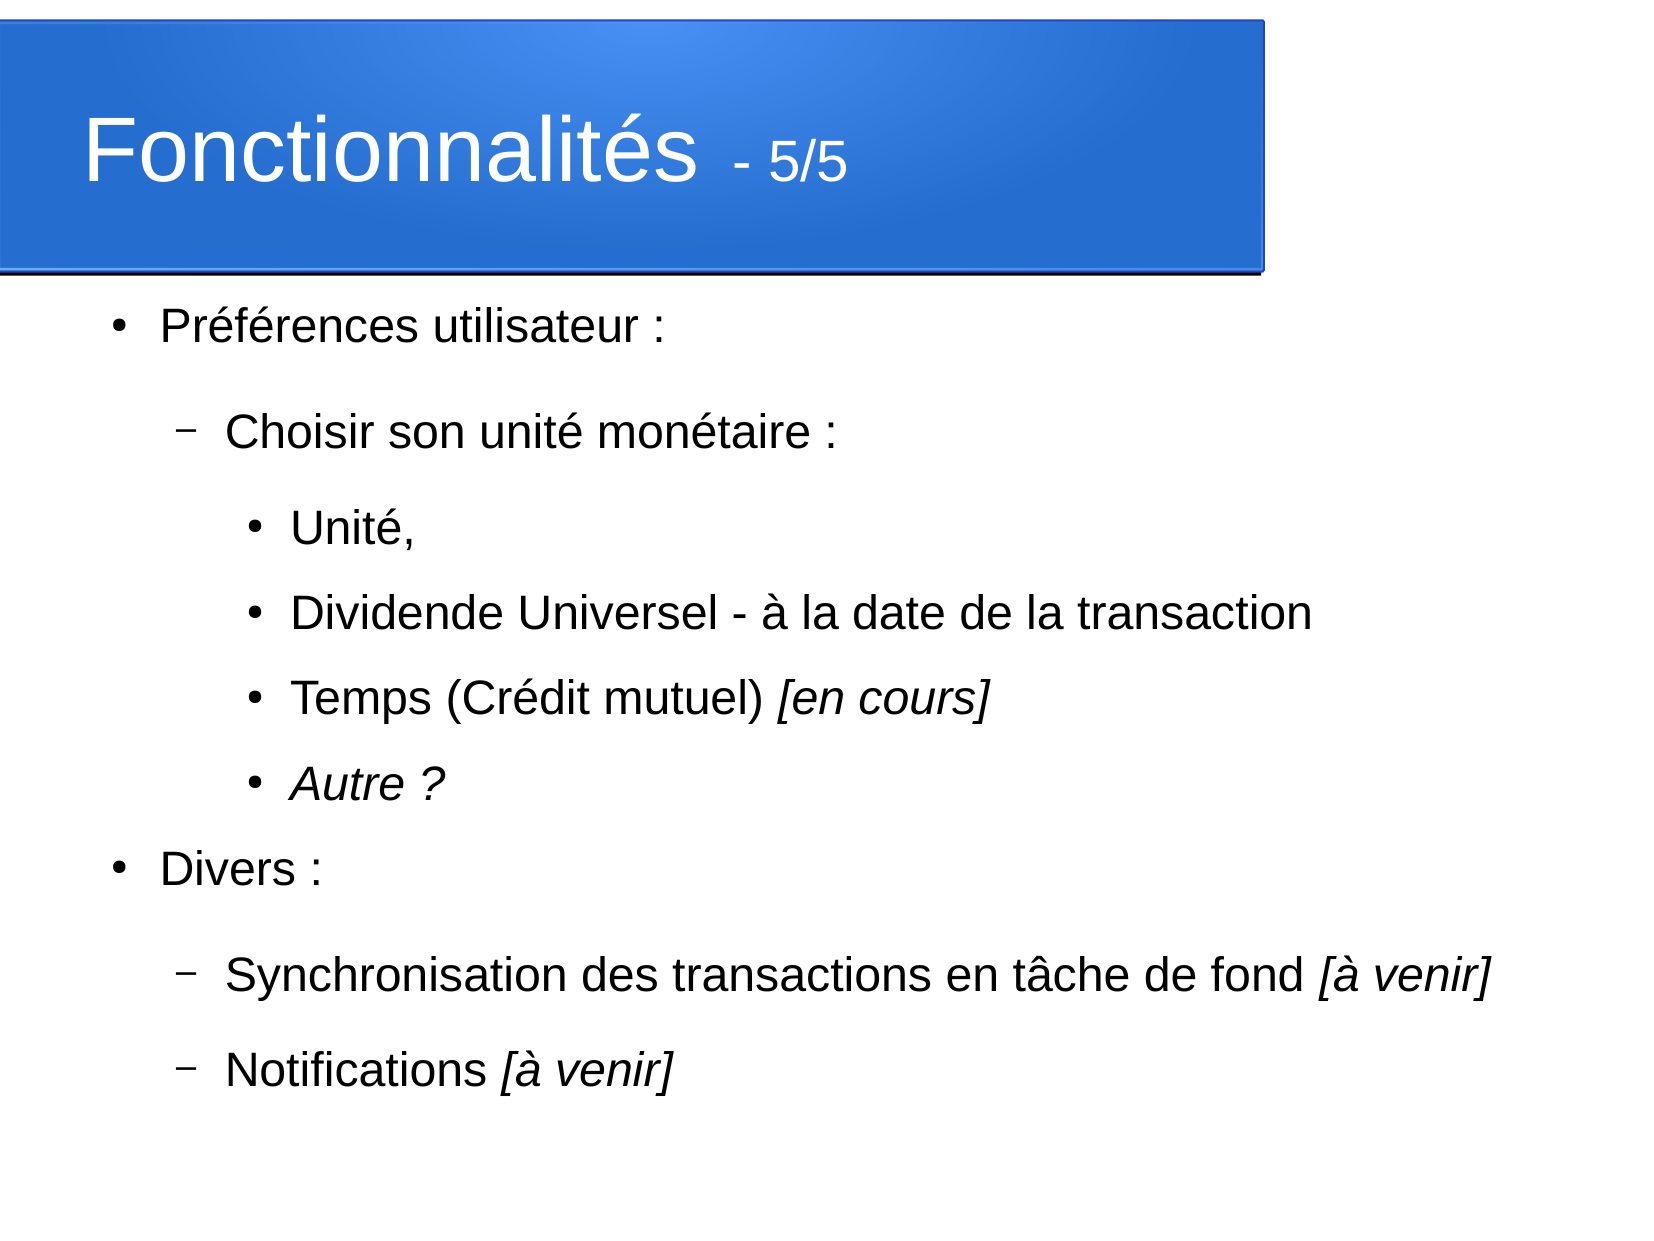

# Fonctionnalités - 5/5
Préférences utilisateur :
Choisir son unité monétaire :
Unité,
Dividende Universel - à la date de la transaction
Temps (Crédit mutuel) [en cours]
Autre ?
Divers :
Synchronisation des transactions en tâche de fond [à venir]
Notifications [à venir]